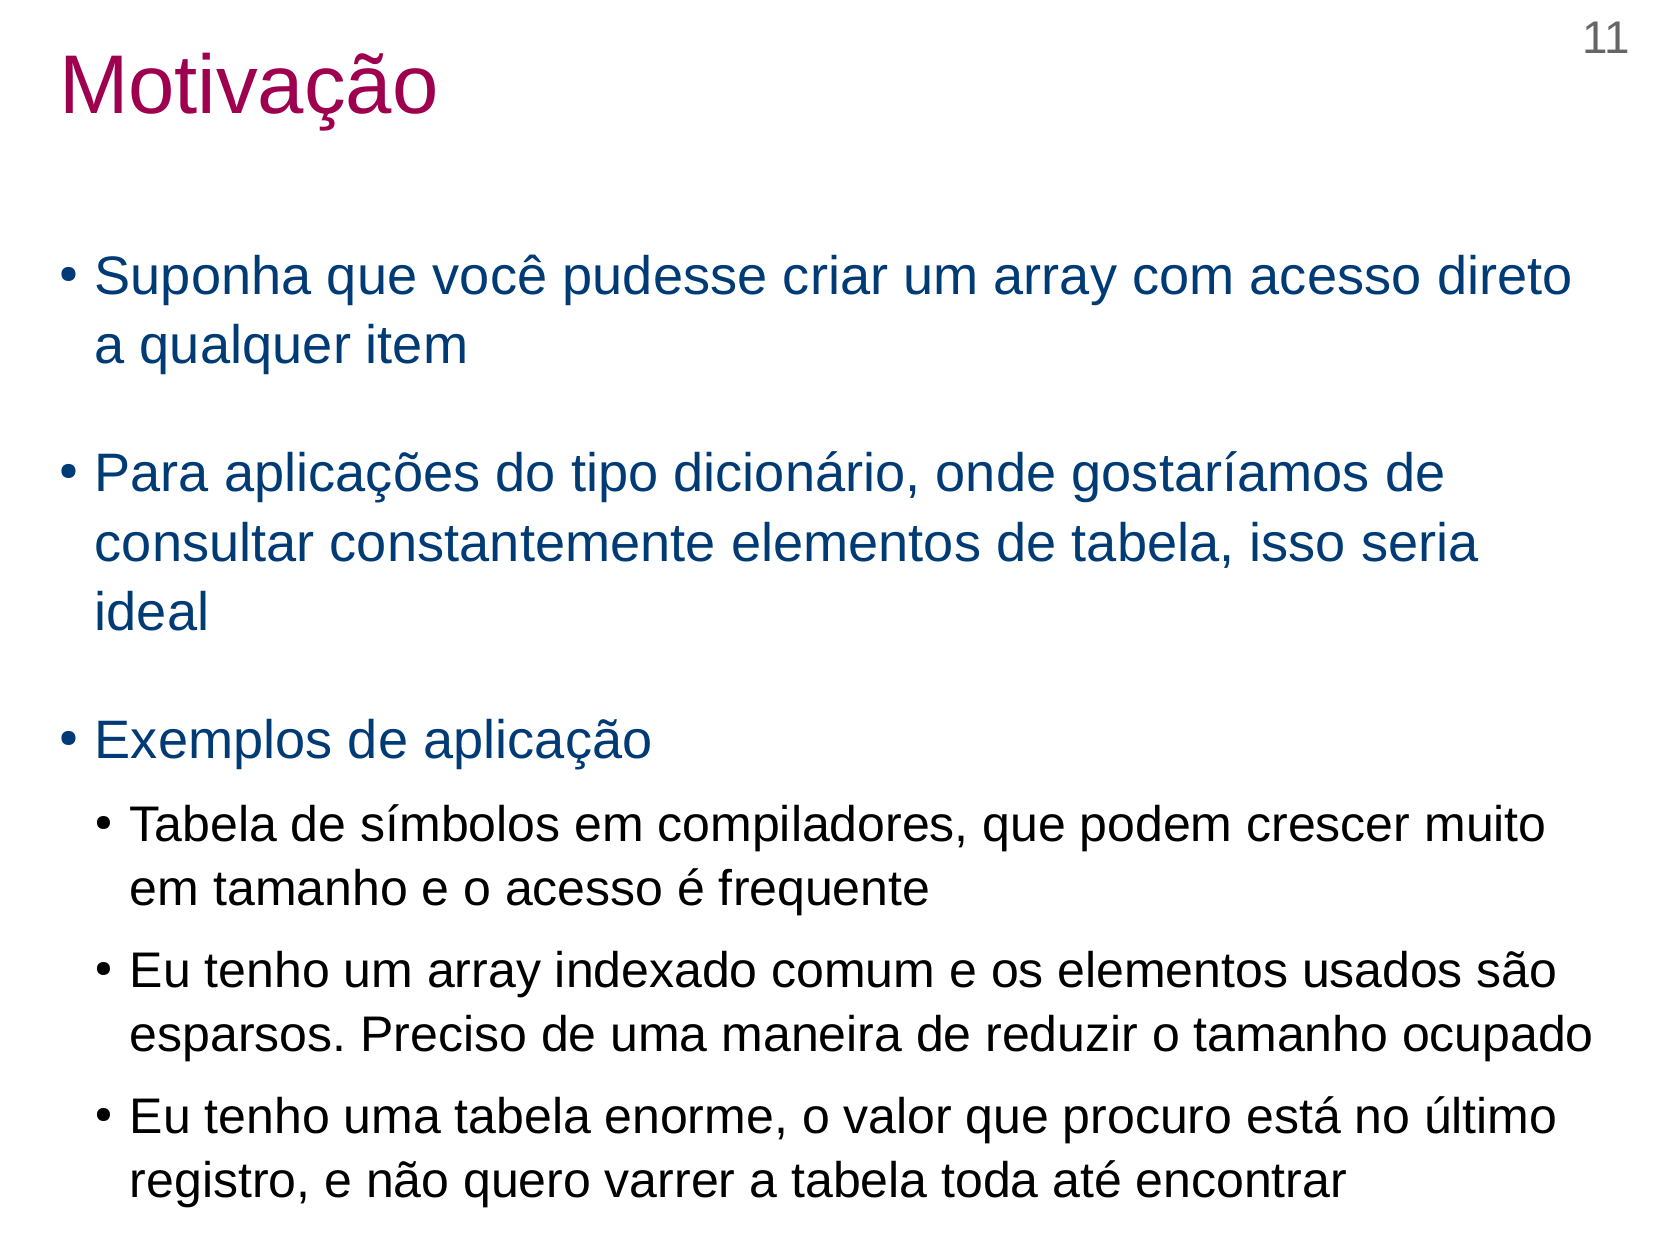

11
# Motivação
Suponha que você pudesse criar um array com acesso direto a qualquer item
Para aplicações do tipo dicionário, onde gostaríamos de consultar constantemente elementos de tabela, isso seria ideal
Exemplos de aplicação
Tabela de símbolos em compiladores, que podem crescer muito em tamanho e o acesso é frequente
Eu tenho um array indexado comum e os elementos usados são esparsos. Preciso de uma maneira de reduzir o tamanho ocupado
Eu tenho uma tabela enorme, o valor que procuro está no último registro, e não quero varrer a tabela toda até encontrar